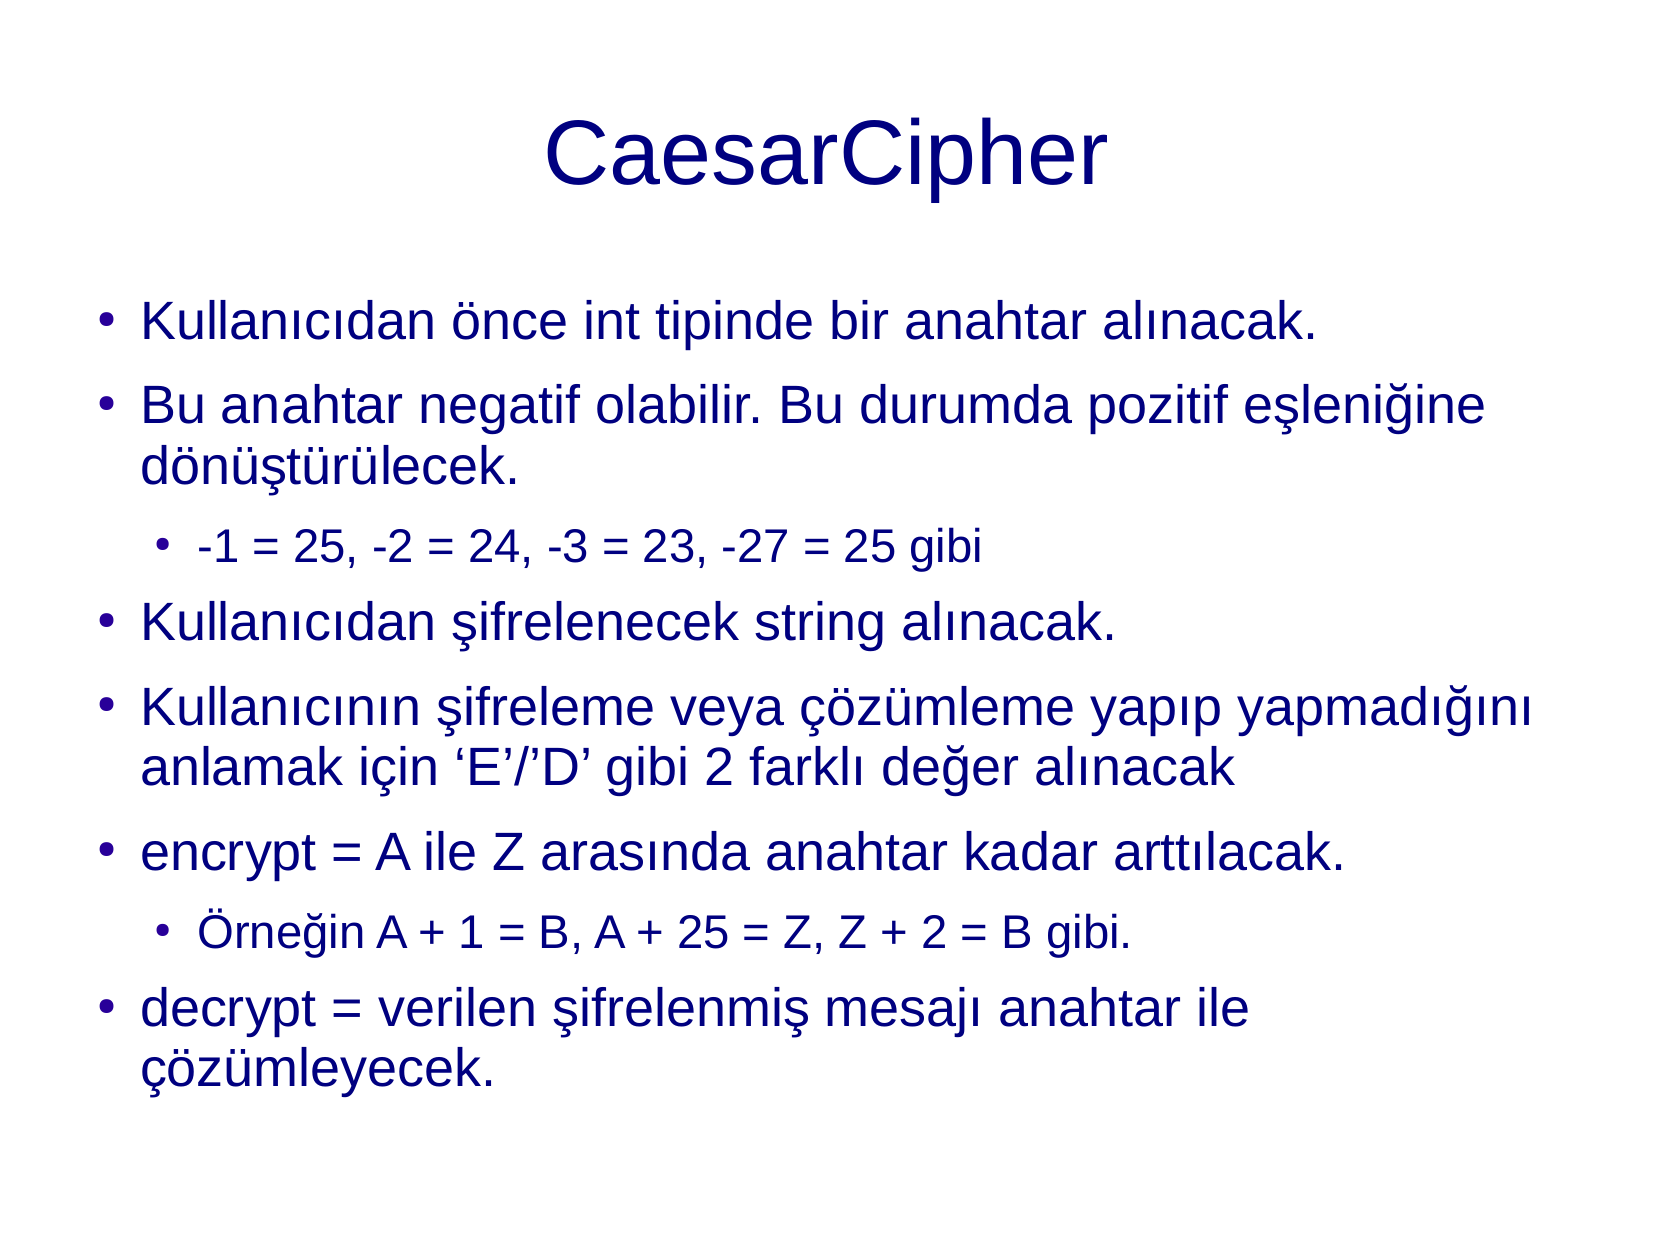

# CaesarCipher
Kullanıcıdan önce int tipinde bir anahtar alınacak.
Bu anahtar negatif olabilir. Bu durumda pozitif eşleniğine dönüştürülecek.
-1 = 25, -2 = 24, -3 = 23, -27 = 25 gibi
Kullanıcıdan şifrelenecek string alınacak.
Kullanıcının şifreleme veya çözümleme yapıp yapmadığını anlamak için ‘E’/’D’ gibi 2 farklı değer alınacak
encrypt = A ile Z arasında anahtar kadar arttılacak.
Örneğin A + 1 = B, A + 25 = Z, Z + 2 = B gibi.
decrypt = verilen şifrelenmiş mesajı anahtar ile çözümleyecek.